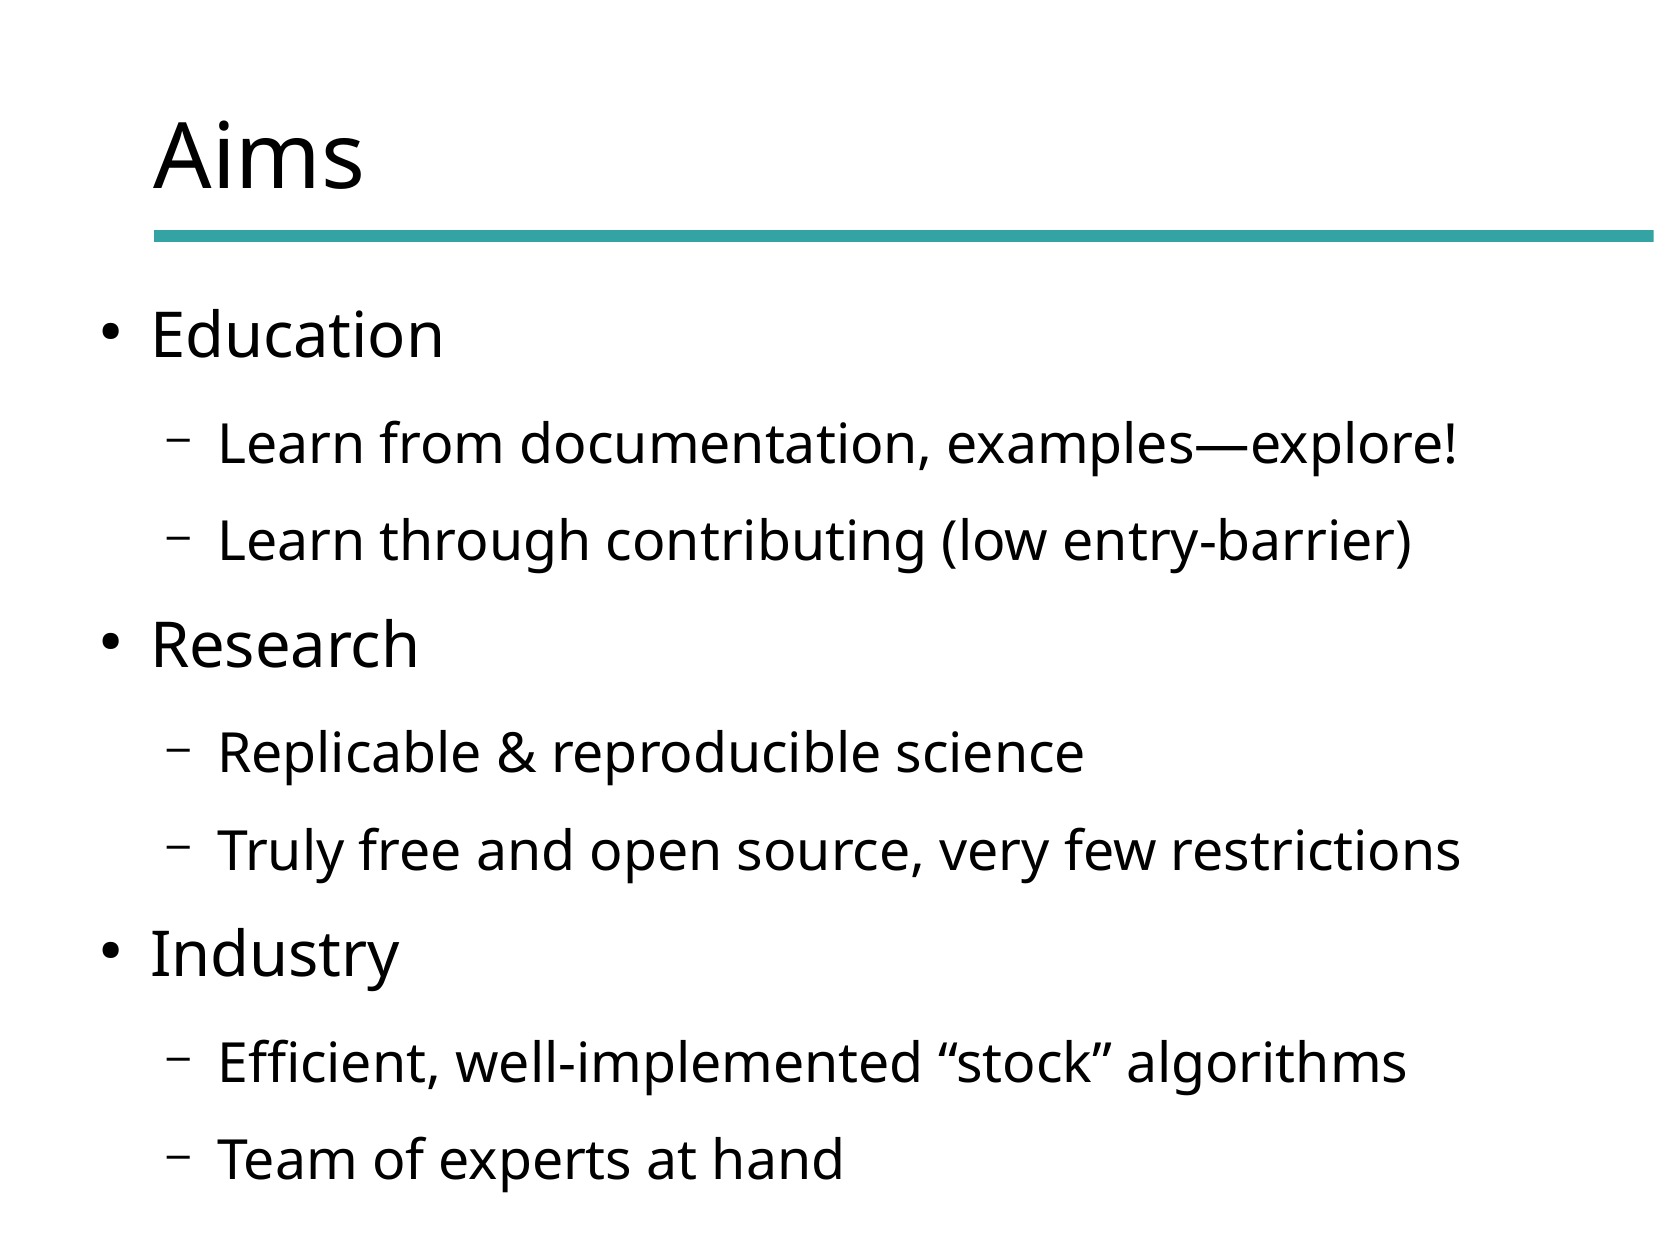

# Aims
Education
Learn from documentation, examples—explore!
Learn through contributing (low entry-barrier)
Research
Replicable & reproducible science
Truly free and open source, very few restrictions
Industry
Efficient, well-implemented “stock” algorithms
Team of experts at hand